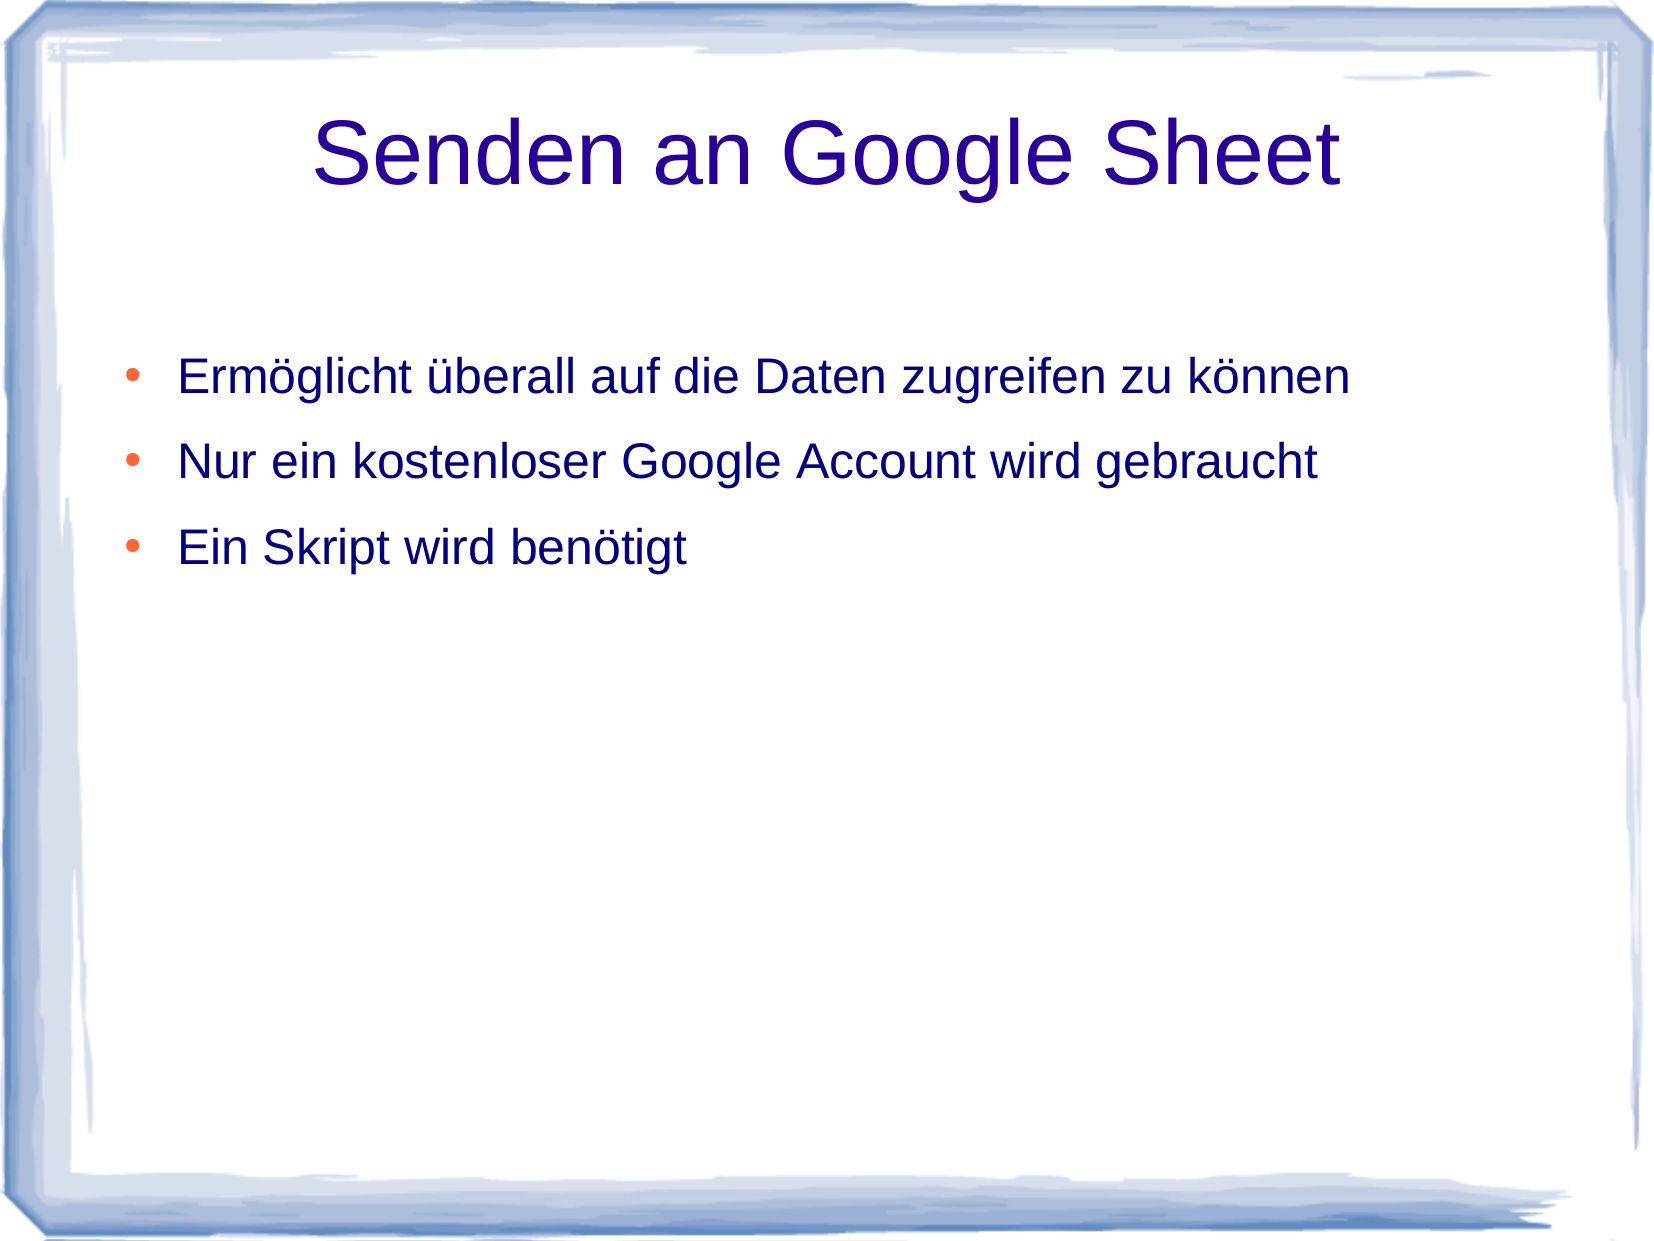

# Senden an Google Sheet
Ermöglicht überall auf die Daten zugreifen zu können
Nur ein kostenloser Google Account wird gebraucht
Ein Skript wird benötigt